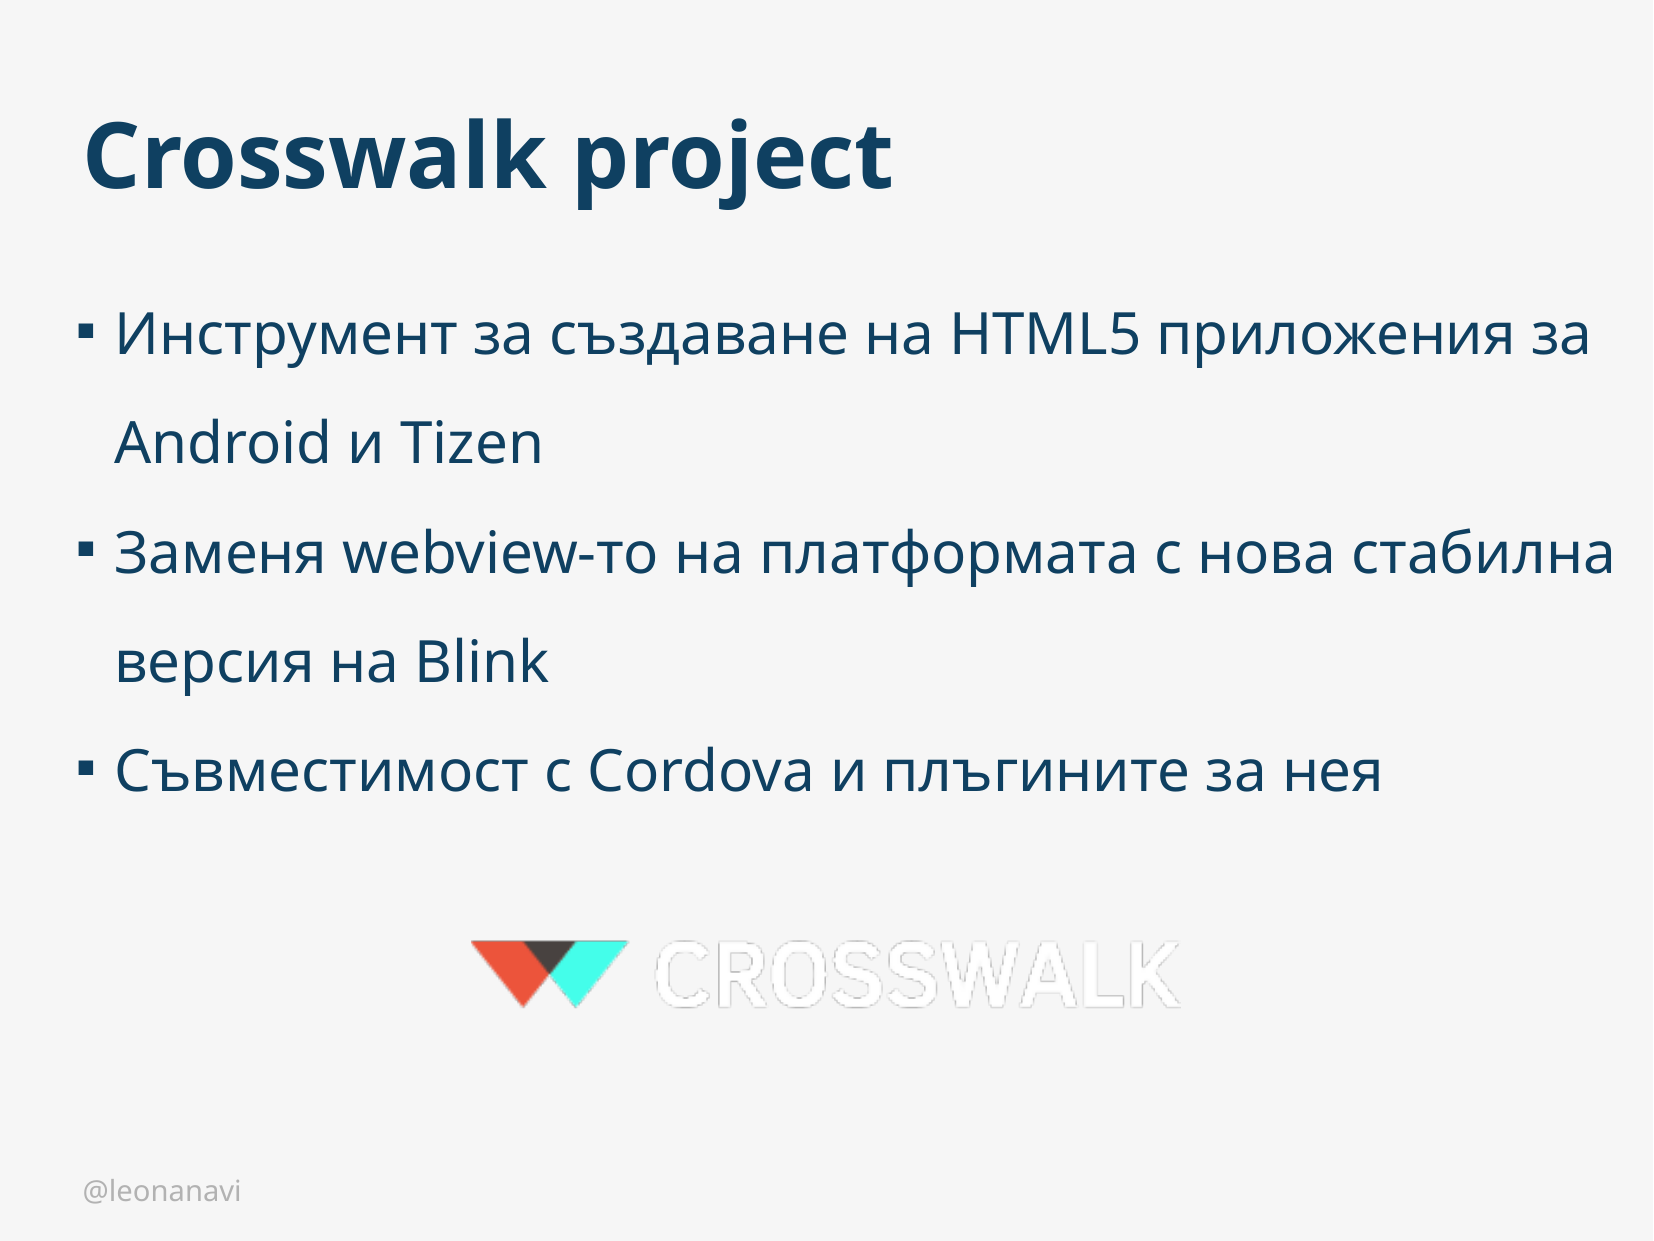

# Crosswalk project
Инструмент за създаване на HTML5 приложения за
Android и Tizen
Заменя webview-то на платформата с нова стабилна
версия на Blink
Съвместимост с Cordova и плъгините за нея